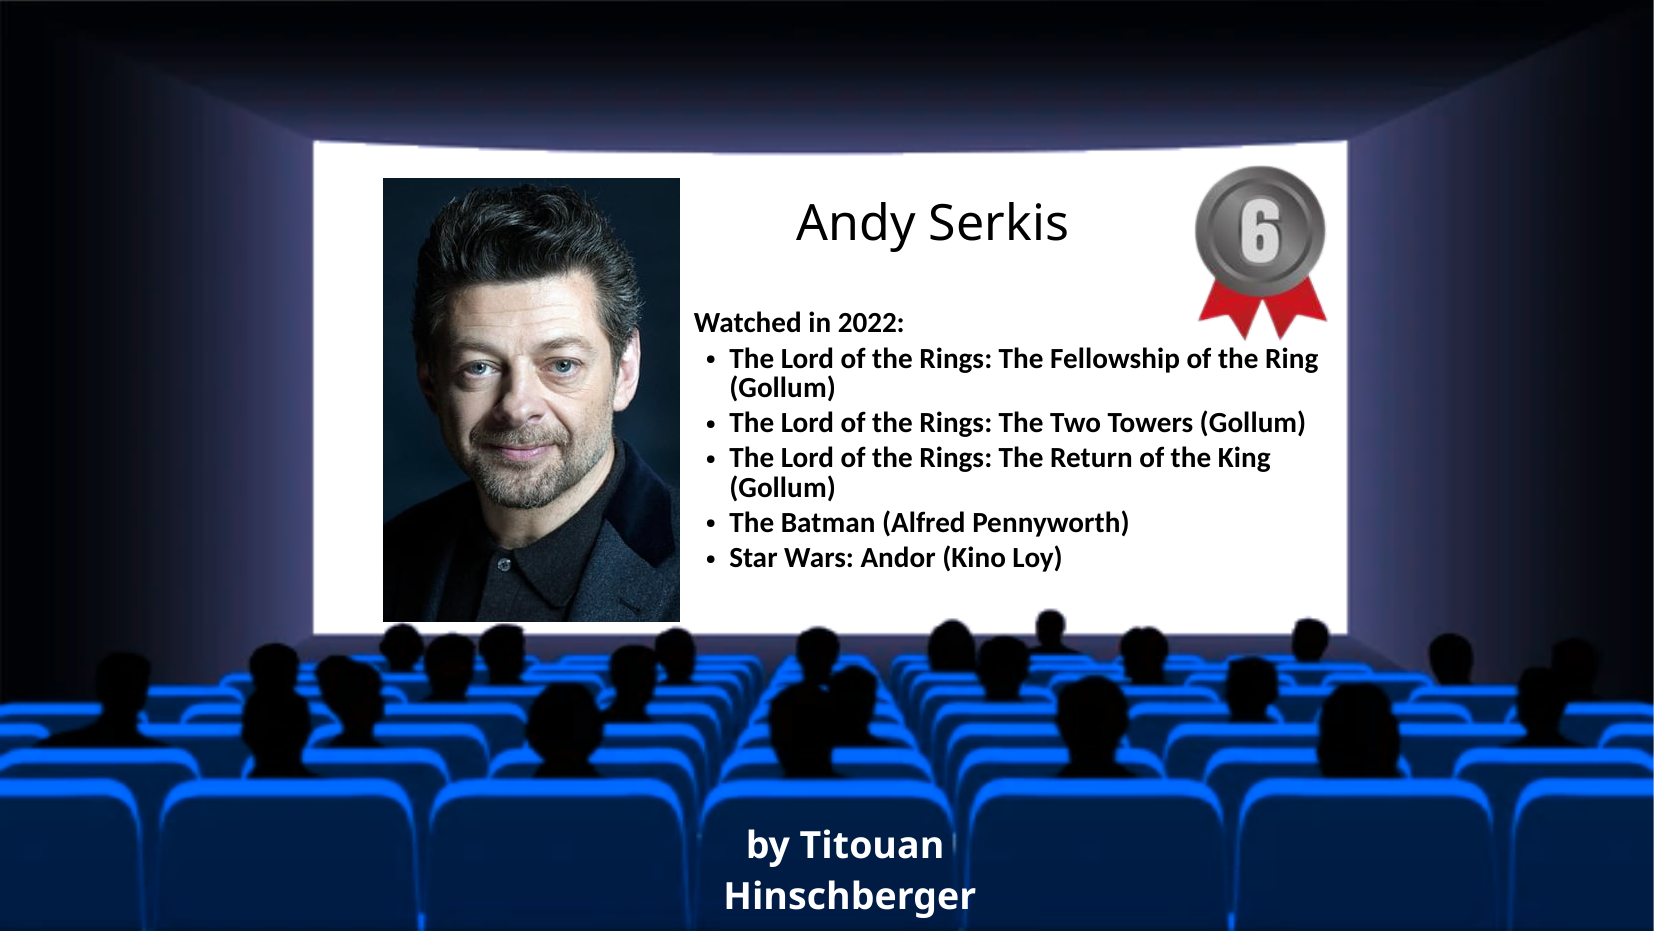

Andy Serkis
Watched in 2022:
The Lord of the Rings: The Fellowship of the Ring (Gollum)
The Lord of the Rings: The Two Towers (Gollum)
The Lord of the Rings: The Return of the King (Gollum)
The Batman (Alfred Pennyworth)
Star Wars: Andor (Kino Loy)